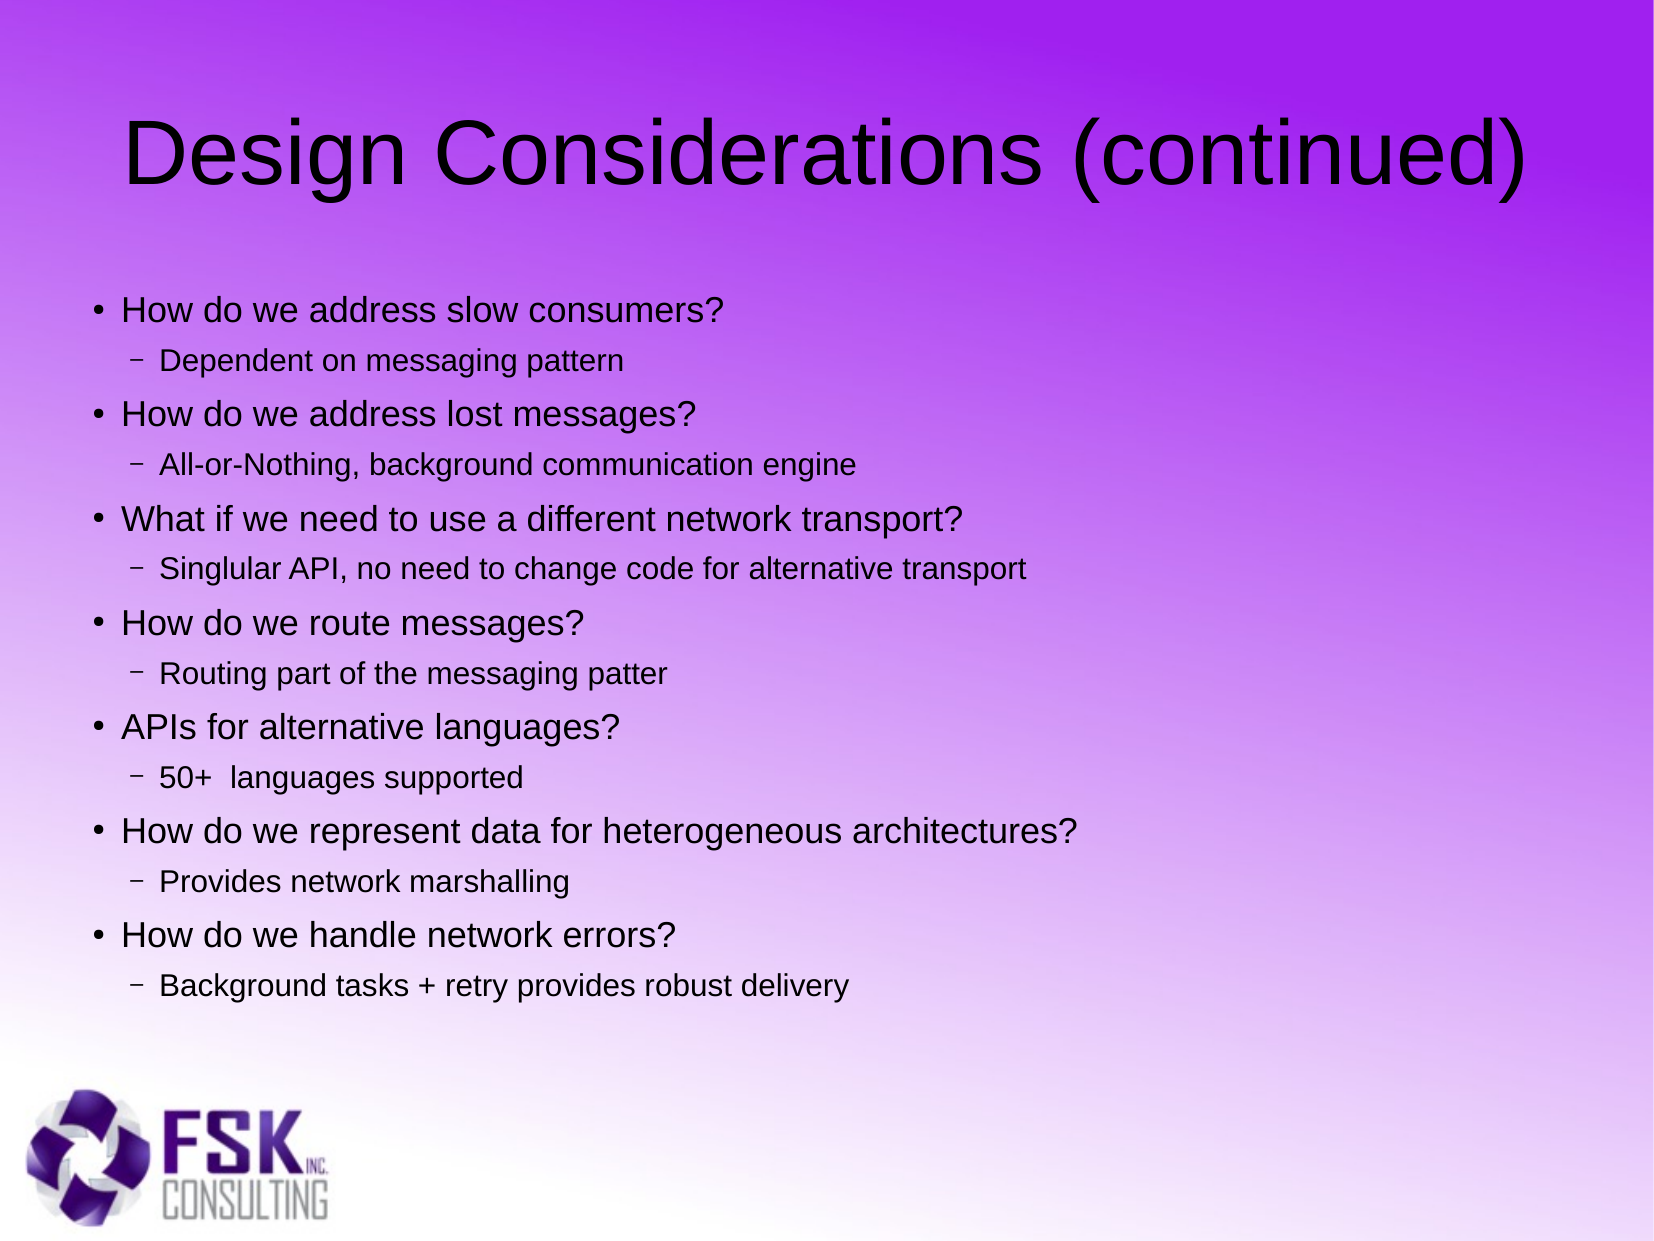

# Design Considerations (continued)
How do we address slow consumers?
Dependent on messaging pattern
How do we address lost messages?
All-or-Nothing, background communication engine
What if we need to use a different network transport?
Singlular API, no need to change code for alternative transport
How do we route messages?
Routing part of the messaging patter
APIs for alternative languages?
50+ languages supported
How do we represent data for heterogeneous architectures?
Provides network marshalling
How do we handle network errors?
Background tasks + retry provides robust delivery